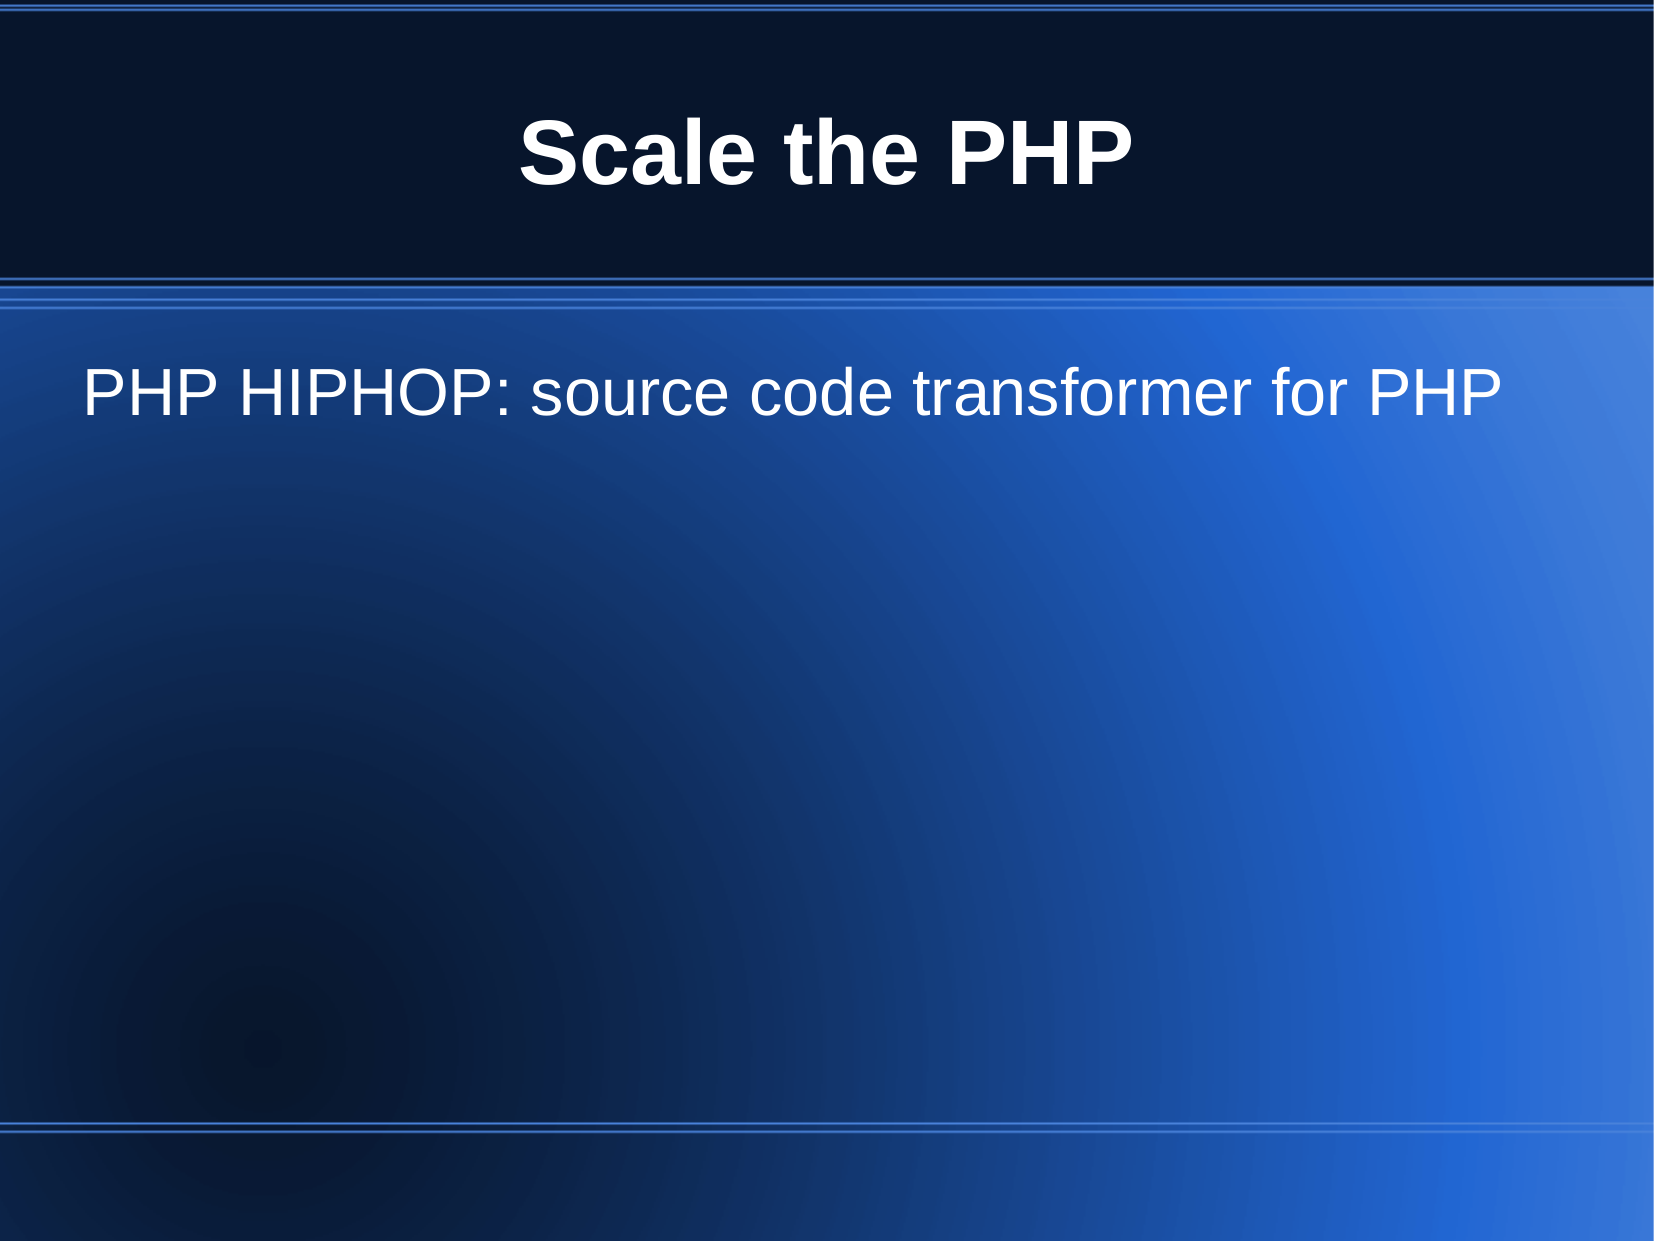

# Scale the PHP
PHP HIPHOP: source code transformer for PHP